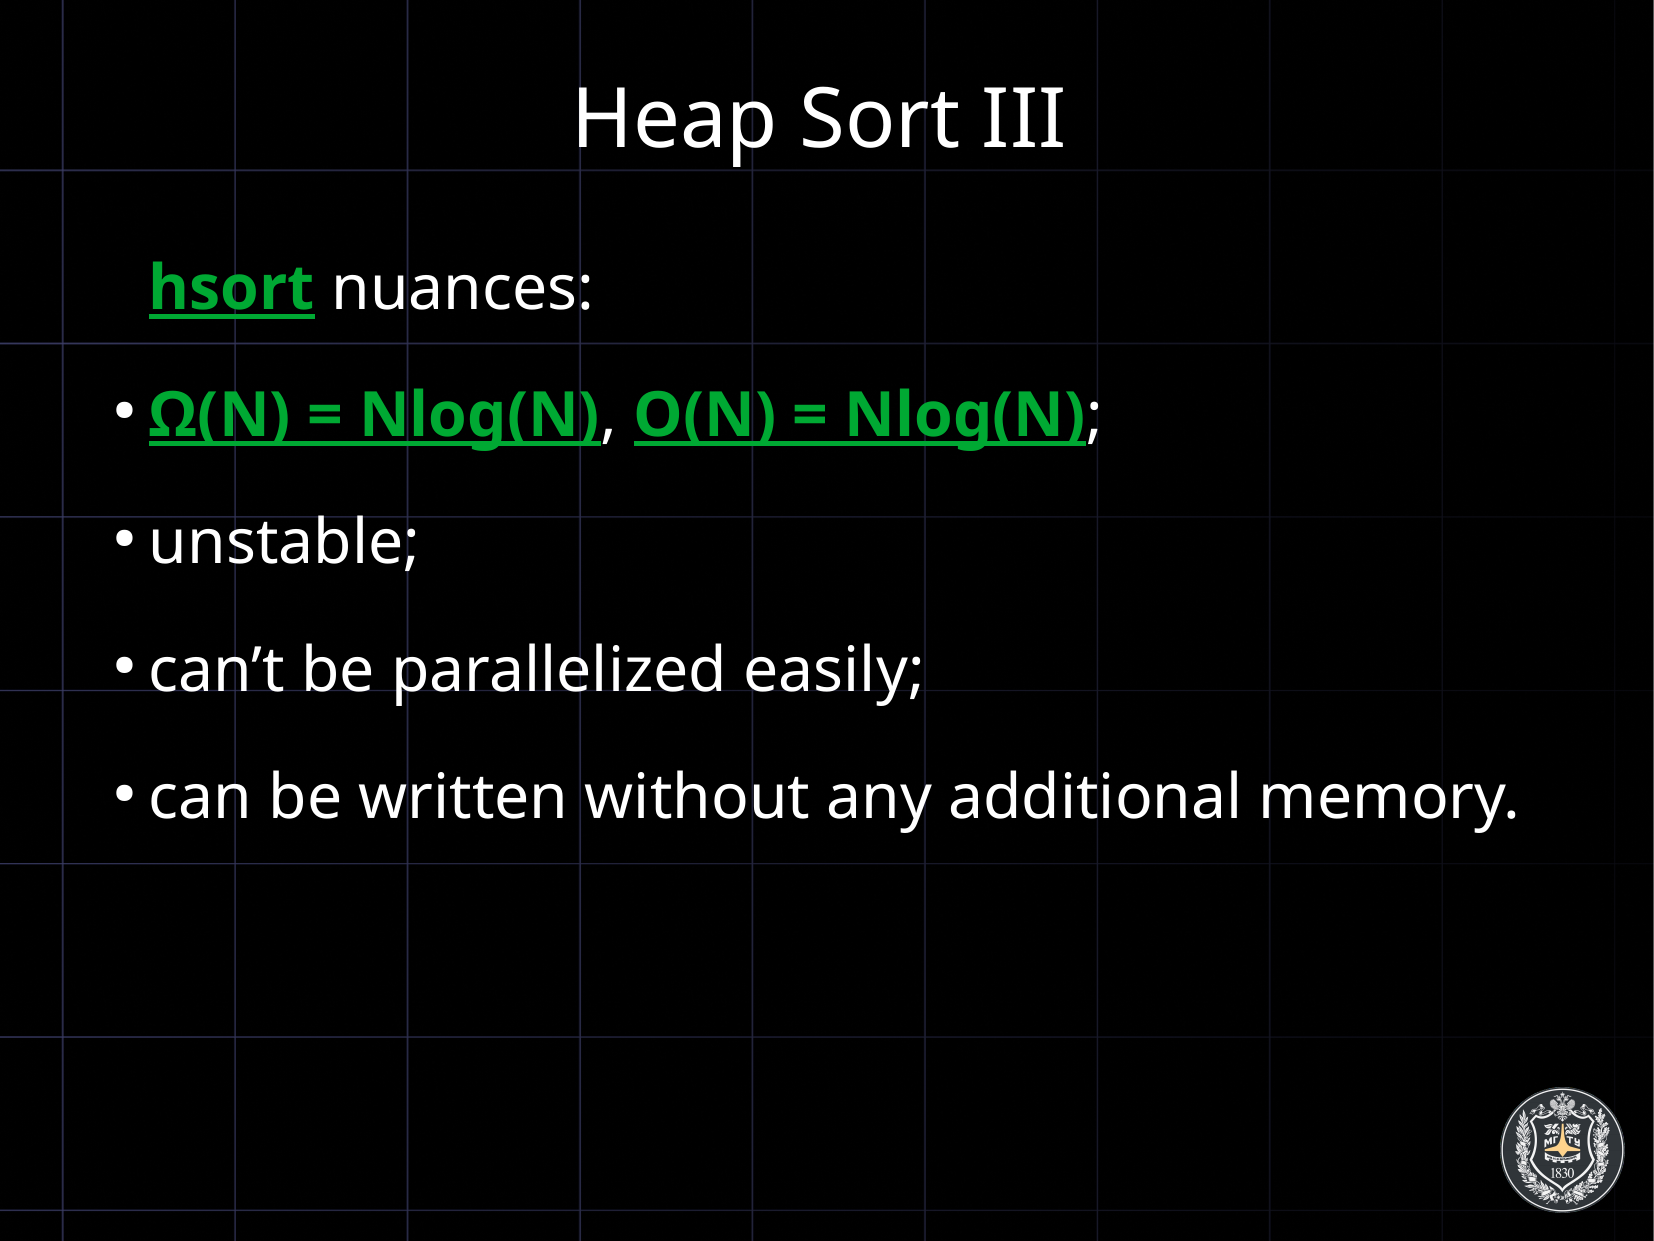

# Heap Sort III
hsort nuances:
Ω(N) = Nlog(N), O(N) = Nlog(N);
unstable;
can’t be parallelized easily;
can be written without any additional memory.